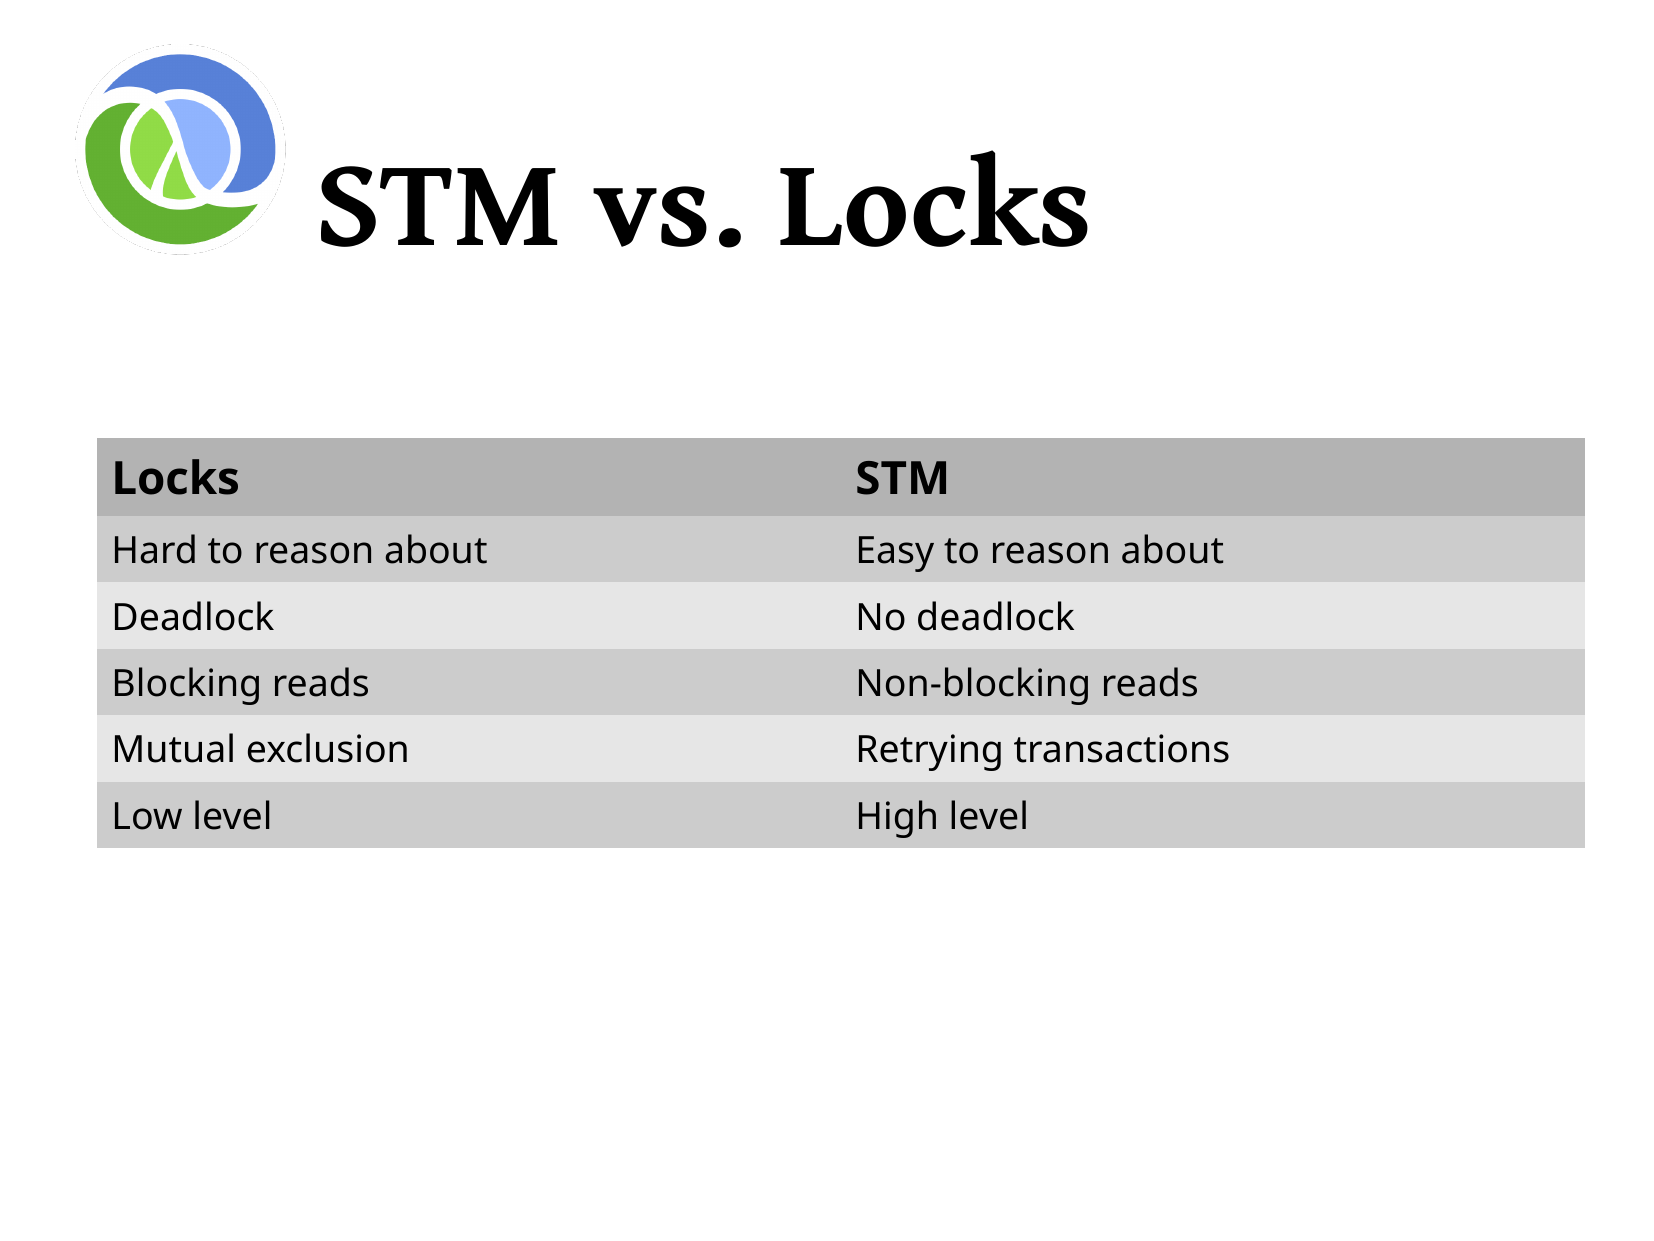

# STM vs. Locks
| Locks | STM |
| --- | --- |
| Hard to reason about | Easy to reason about |
| Deadlock | No deadlock |
| Blocking reads | Non-blocking reads |
| Mutual exclusion | Retrying transactions |
| Low level | High level |